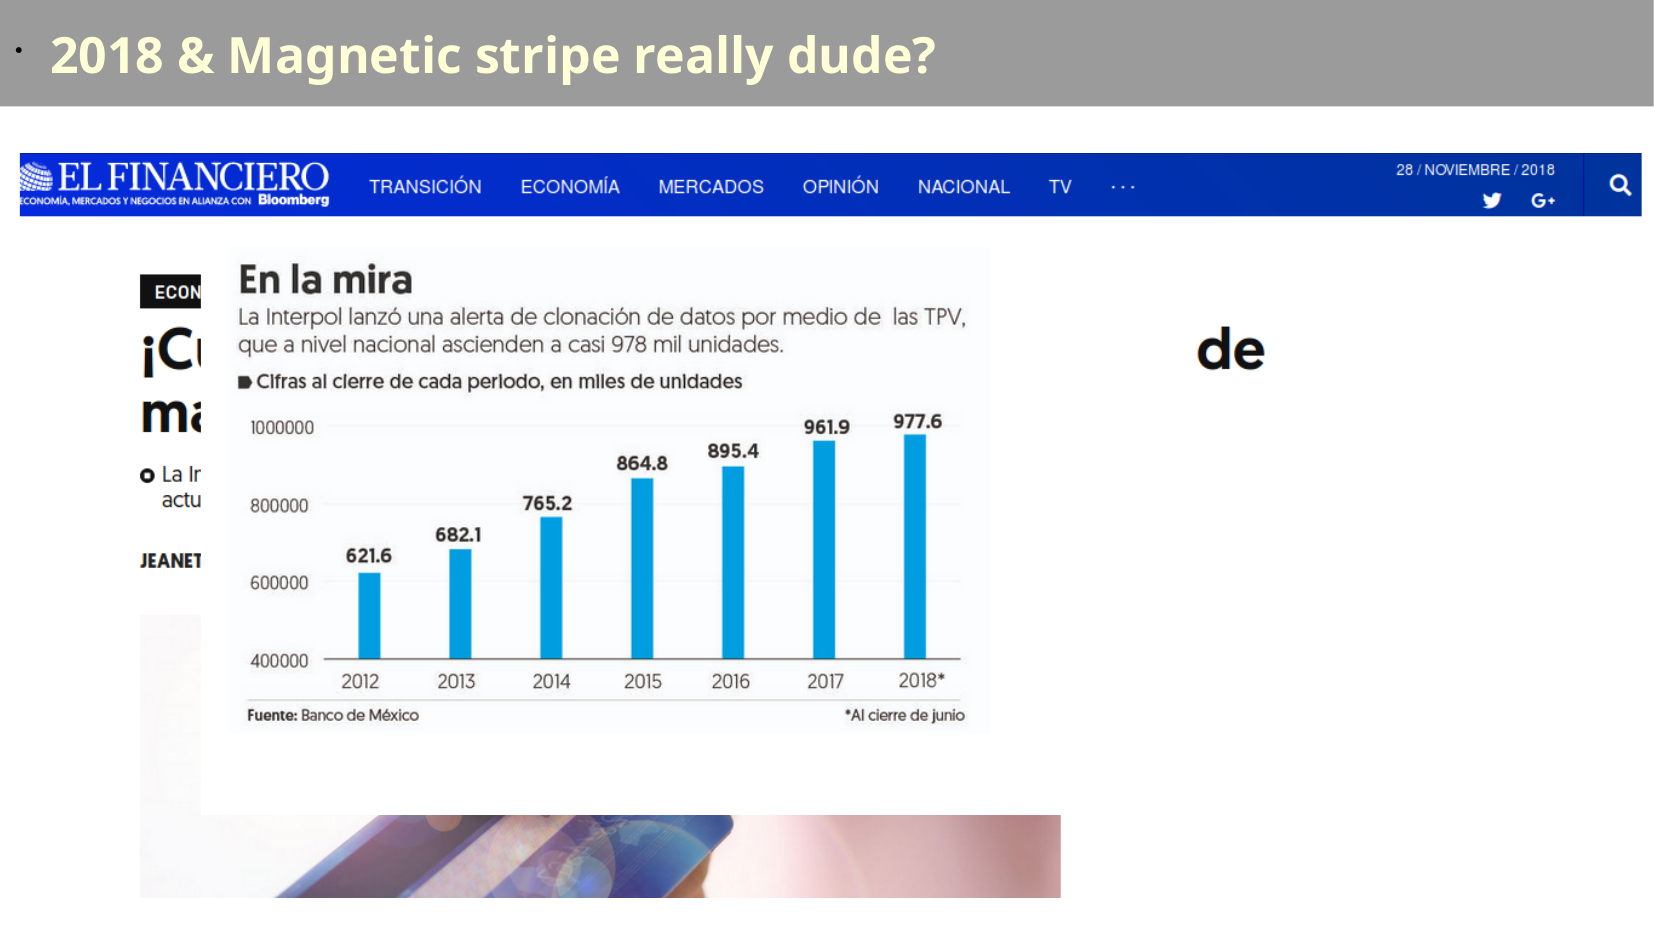

# 2018 & Magnetic stripe really dude?